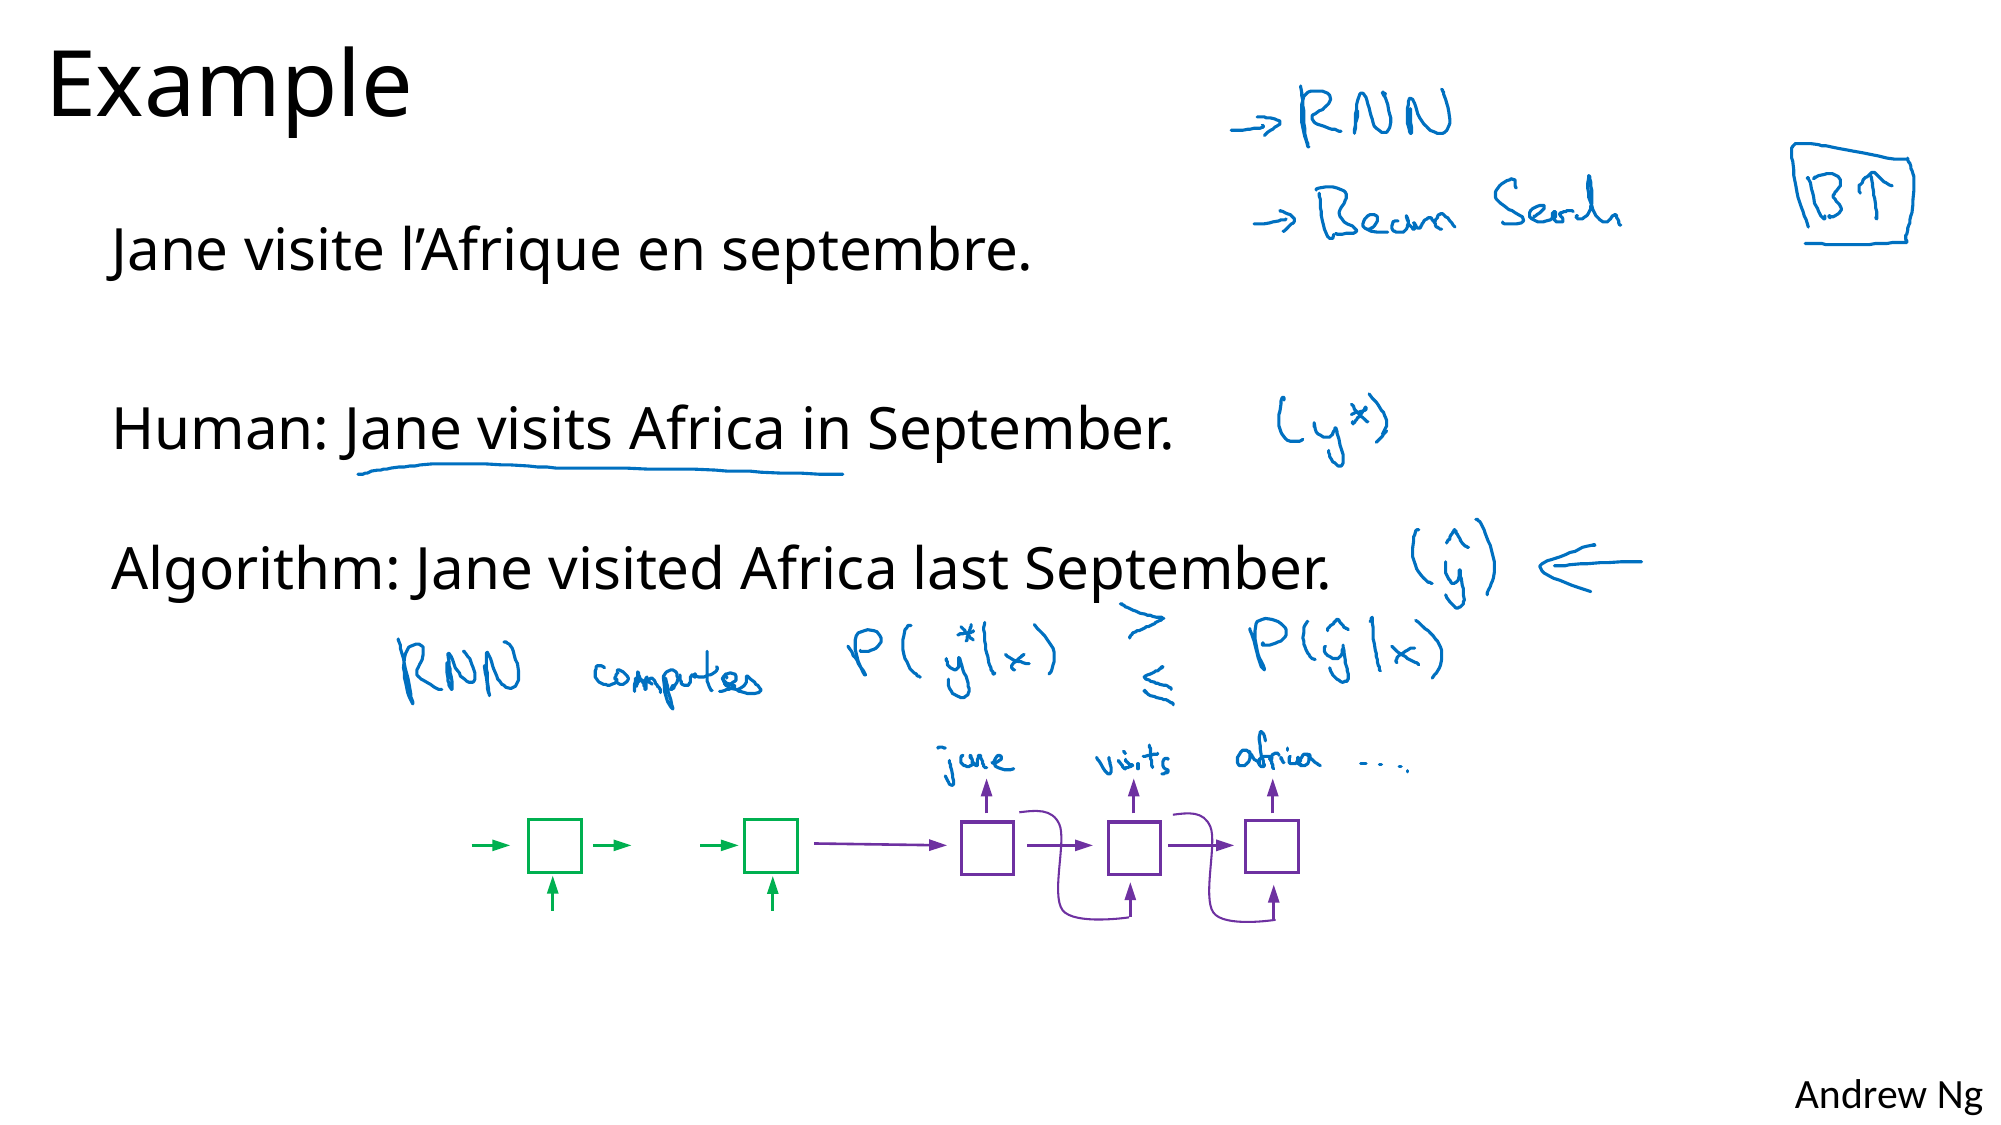

# Example
Jane visite l’Afrique en septembre.
Human: Jane visits Africa in September.
Algorithm: Jane visited Africa last September.